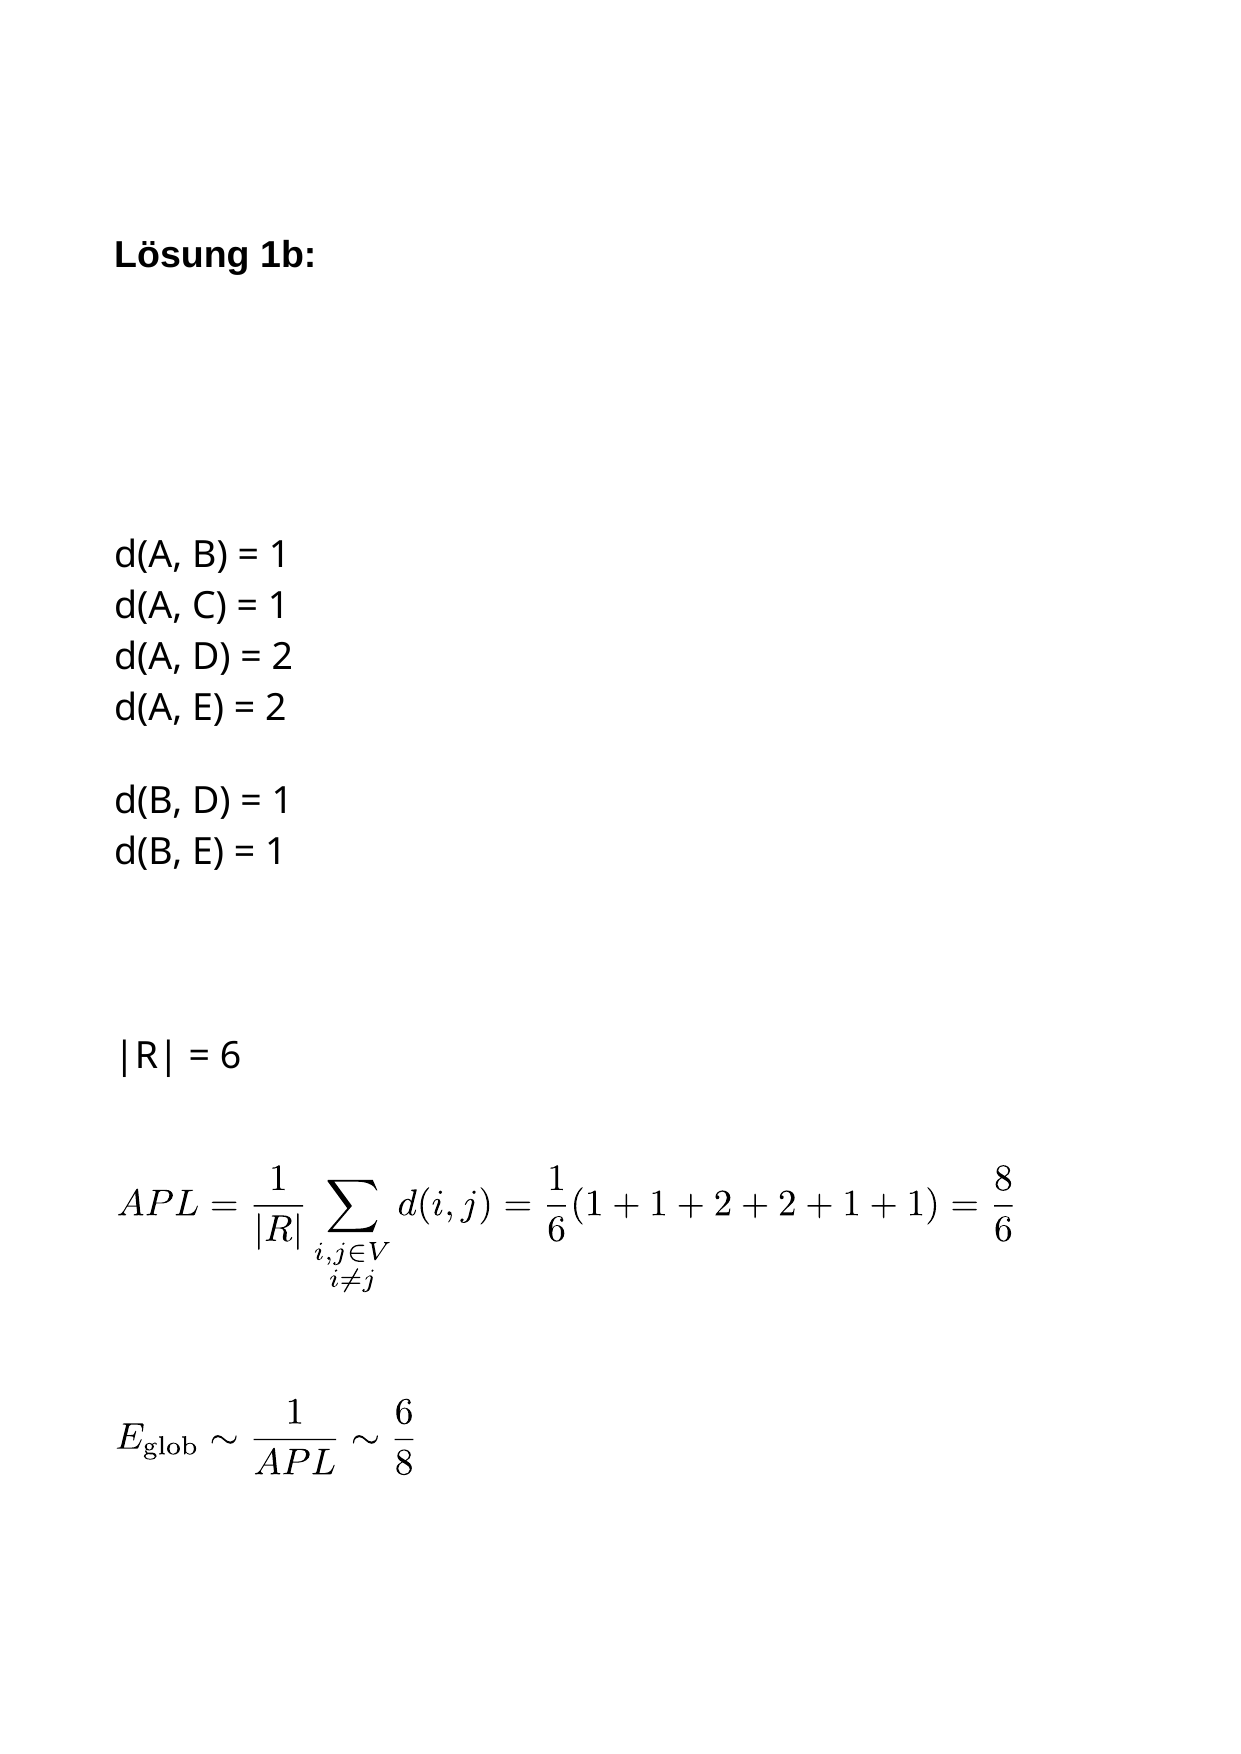

Lösung 1b:
d(A, B) = 1
d(A, C) = 1
d(A, D) = 2
d(A, E) = 2
d(B, D) = 1
d(B, E) = 1
|R| = 6